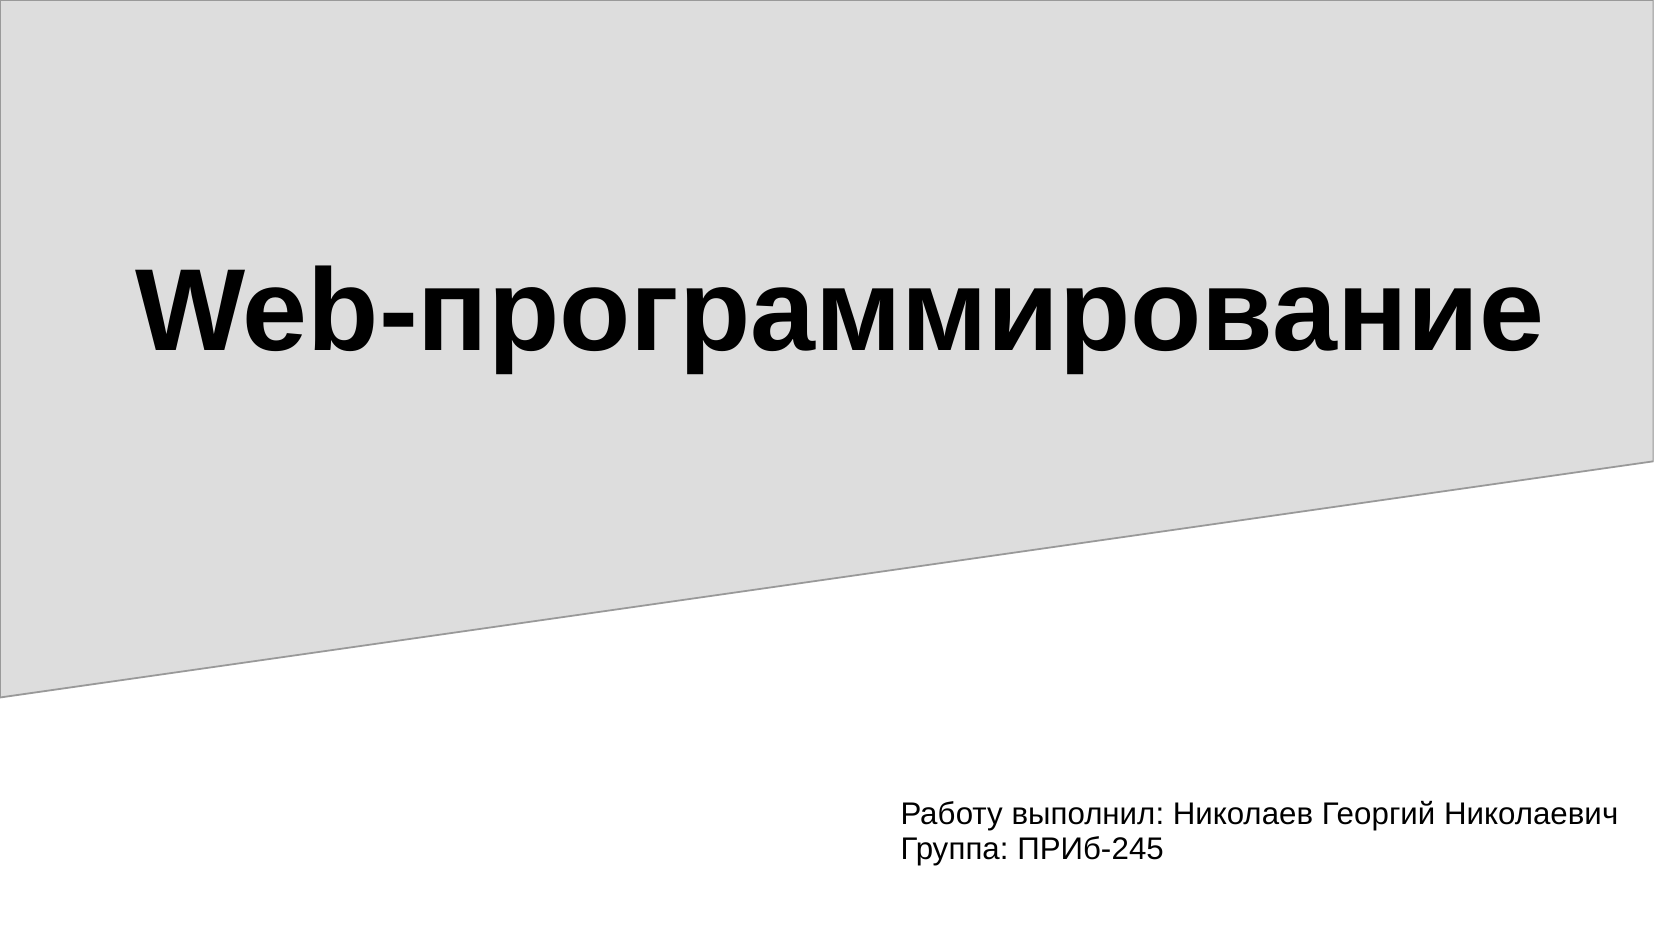

# Web-программирование
Работу выполнил: Николаев Георгий Николаевич
Группа: ПРИб-245